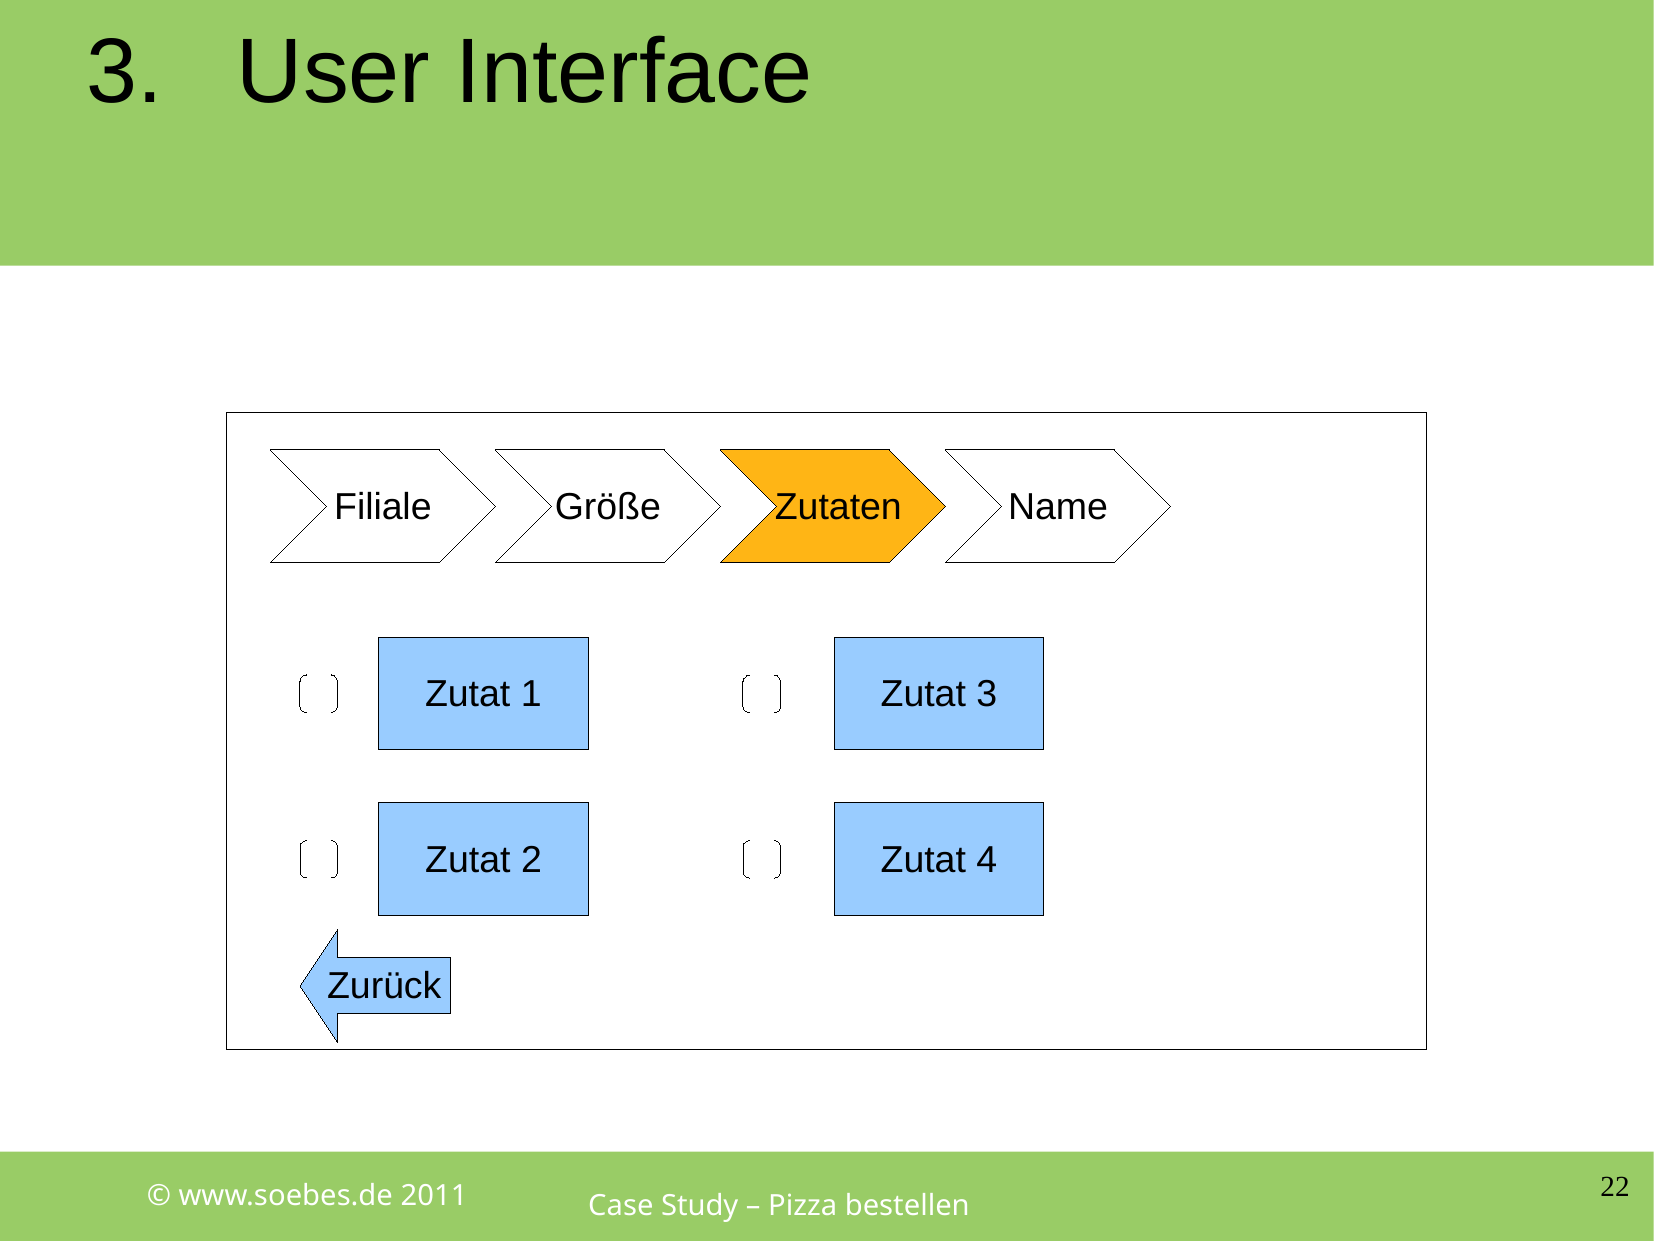

# 3.	User Interface
Filiale
Größe
 Zutaten
Name
Zutat 1
Zutat 3
Zutat 2
Zutat 4
Zurück
22